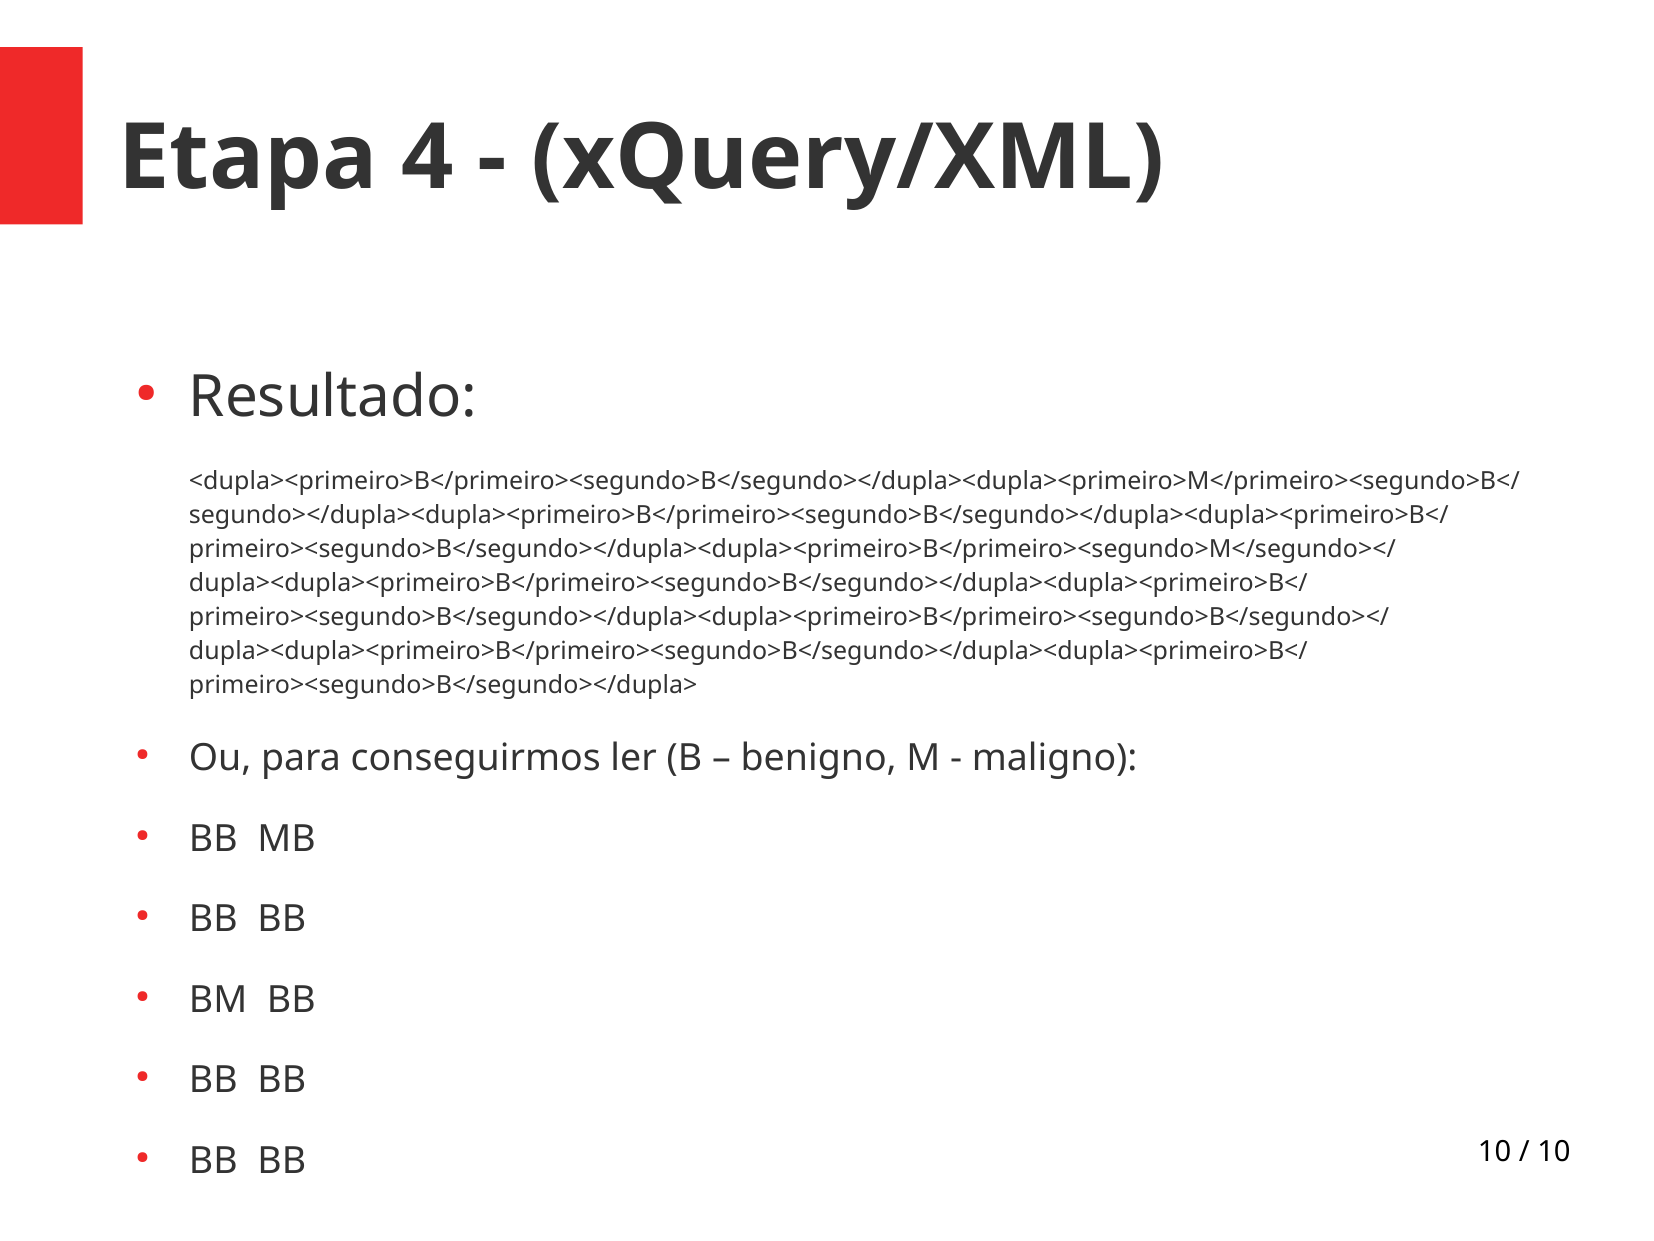

# Etapa 4 - (xQuery/XML)
Resultado:
<dupla><primeiro>B</primeiro><segundo>B</segundo></dupla><dupla><primeiro>M</primeiro><segundo>B</segundo></dupla><dupla><primeiro>B</primeiro><segundo>B</segundo></dupla><dupla><primeiro>B</primeiro><segundo>B</segundo></dupla><dupla><primeiro>B</primeiro><segundo>M</segundo></dupla><dupla><primeiro>B</primeiro><segundo>B</segundo></dupla><dupla><primeiro>B</primeiro><segundo>B</segundo></dupla><dupla><primeiro>B</primeiro><segundo>B</segundo></dupla><dupla><primeiro>B</primeiro><segundo>B</segundo></dupla><dupla><primeiro>B</primeiro><segundo>B</segundo></dupla>
Ou, para conseguirmos ler (B – benigno, M - maligno):
BB MB
BB BB
BM BB
BB BB
BB BB
10